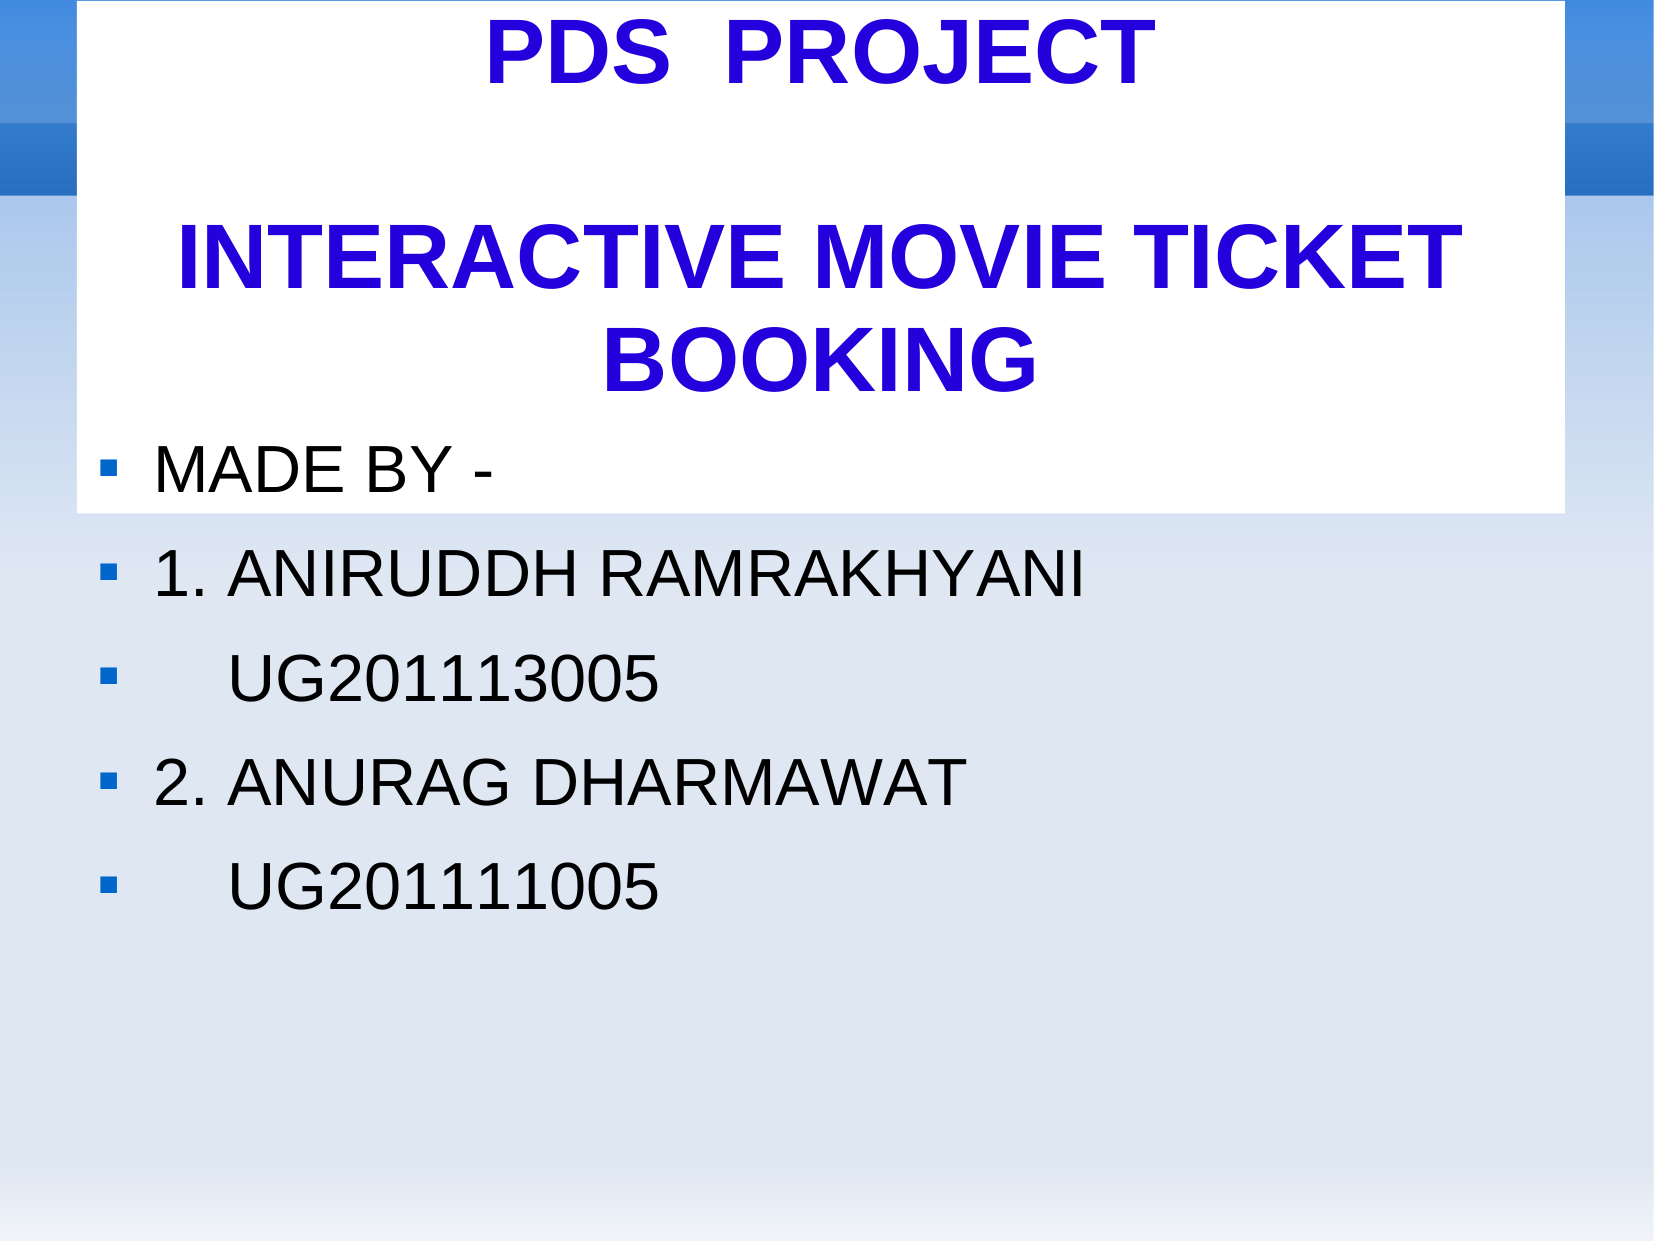

# PDS PROJECT INTERACTIVE MOVIE TICKET BOOKING
MADE BY -
1. ANIRUDDH RAMRAKHYANI
 UG201113005
2. ANURAG DHARMAWAT
 UG201111005